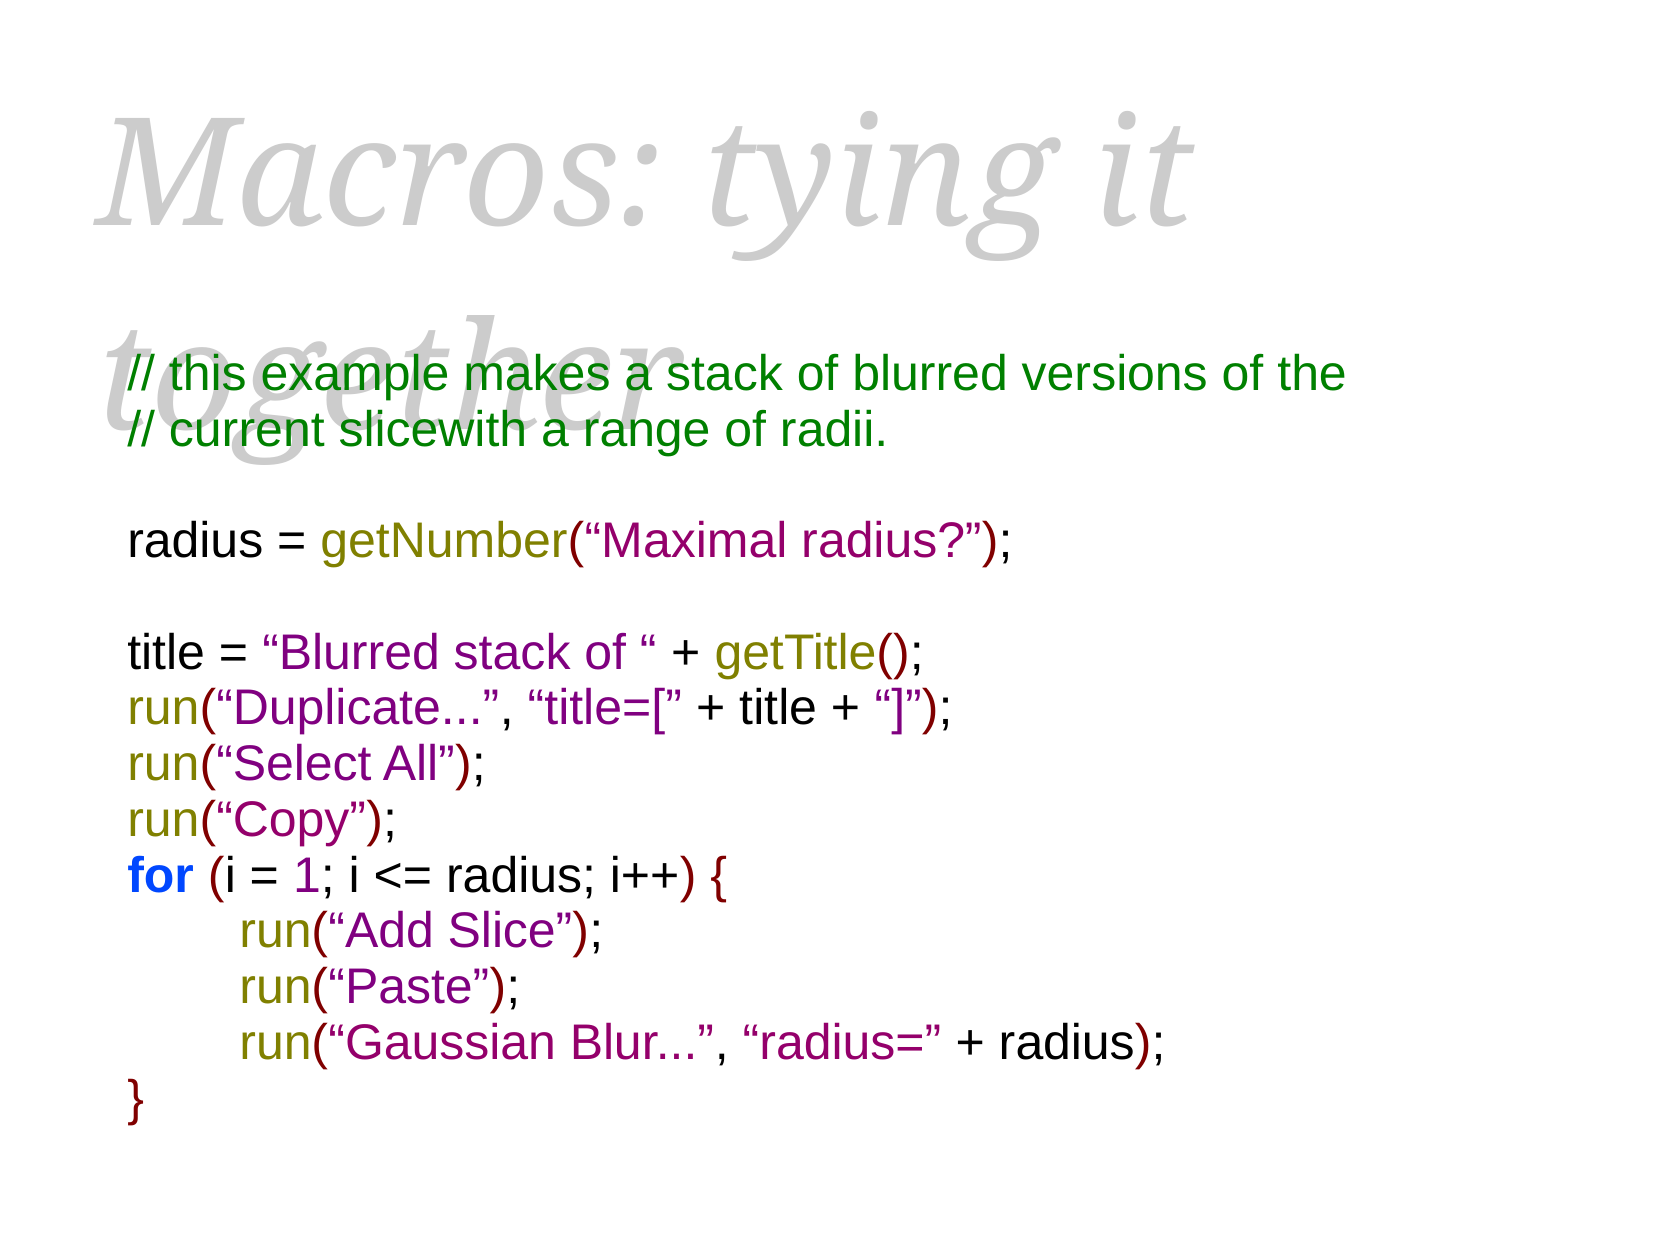

Macros: tying it together
// this example makes a stack of blurred versions of the
// current slicewith a range of radii.
radius = getNumber(“Maximal radius?”);
title = “Blurred stack of “ + getTitle();
run(“Duplicate...”, “title=[” + title + “]”);
run(“Select All”);
run(“Copy”);
for (i = 1; i <= radius; i++) {
 run(“Add Slice”);
 run(“Paste”);
 run(“Gaussian Blur...”, “radius=” + radius);
}